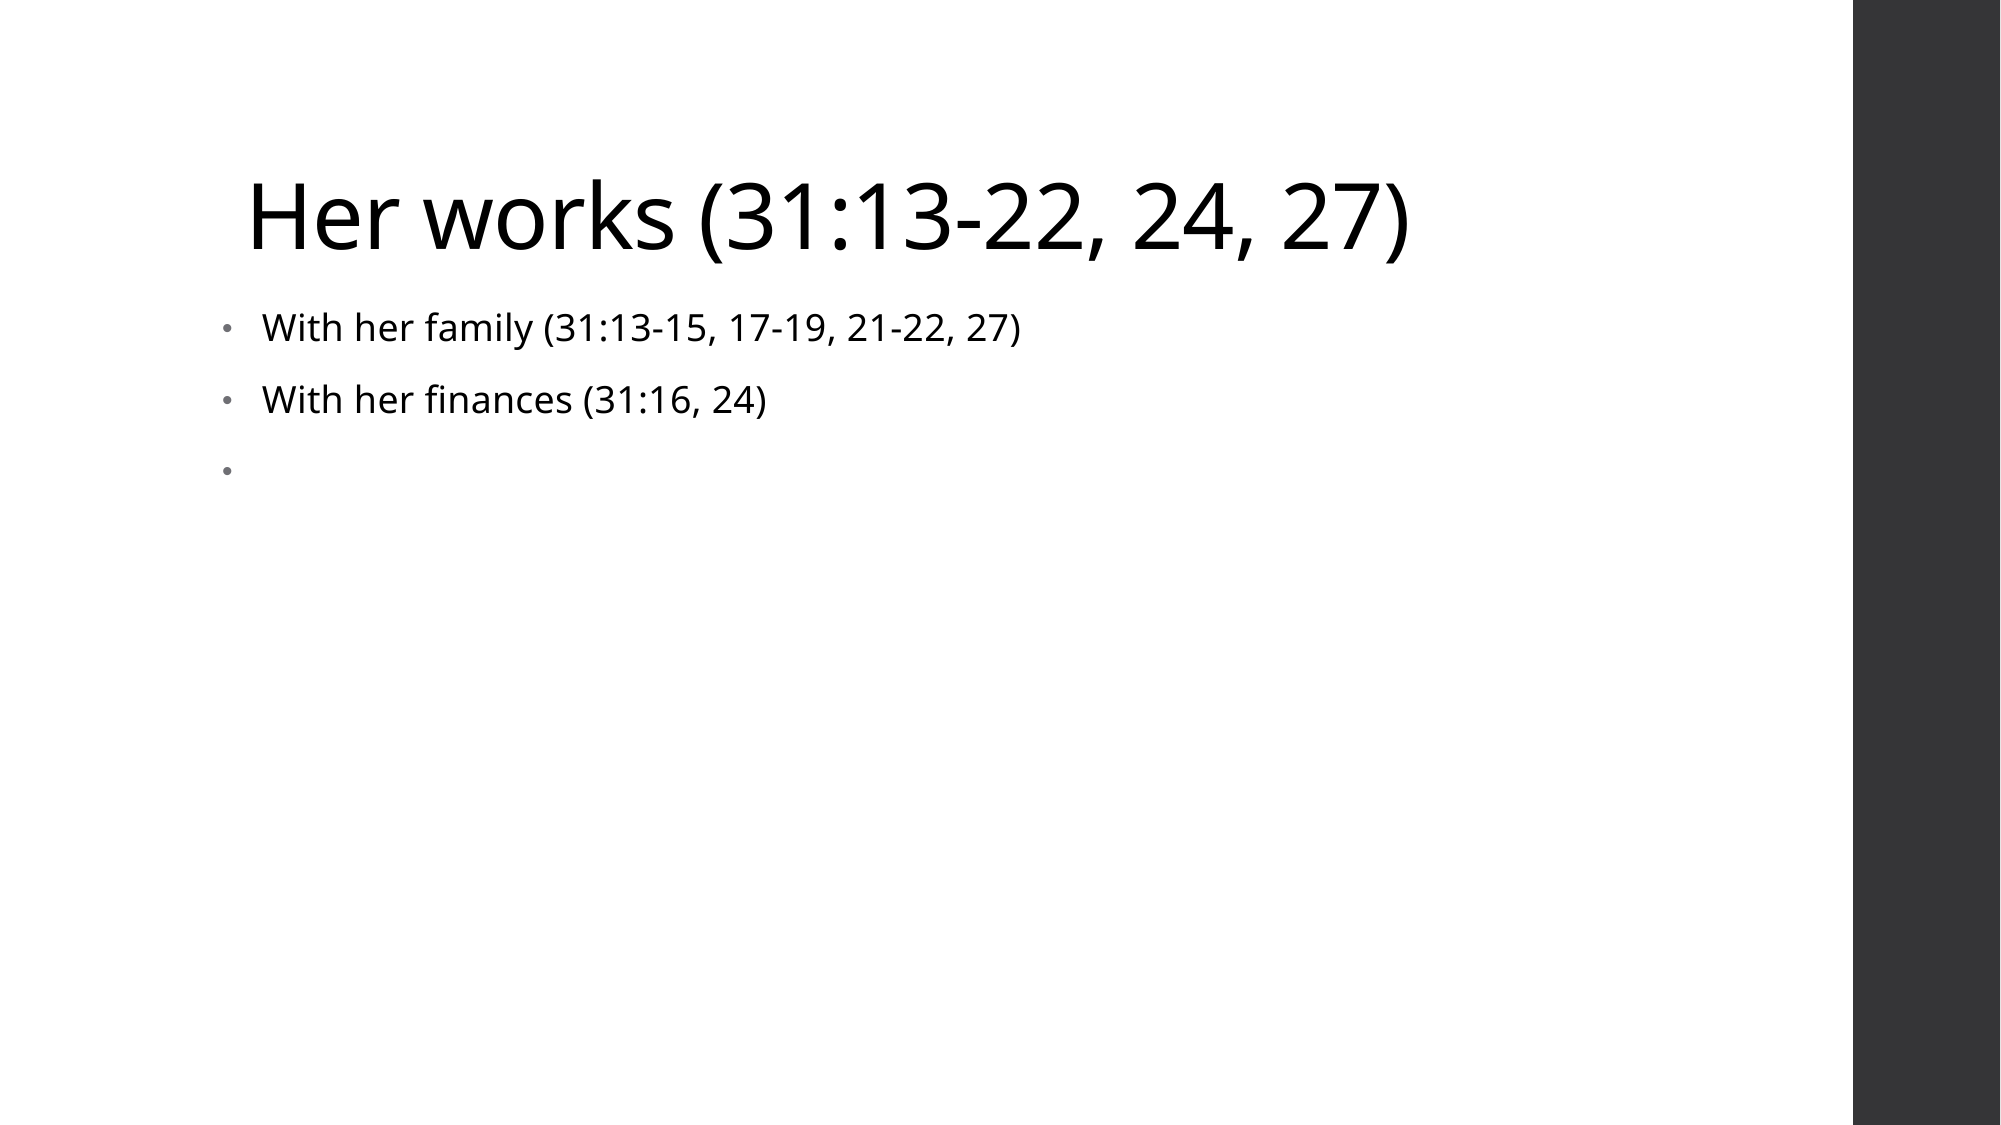

# Her works (31:13-22, 24, 27)
 With her family (31:13-15, 17-19, 21-22, 27)
 With her finances (31:16, 24)